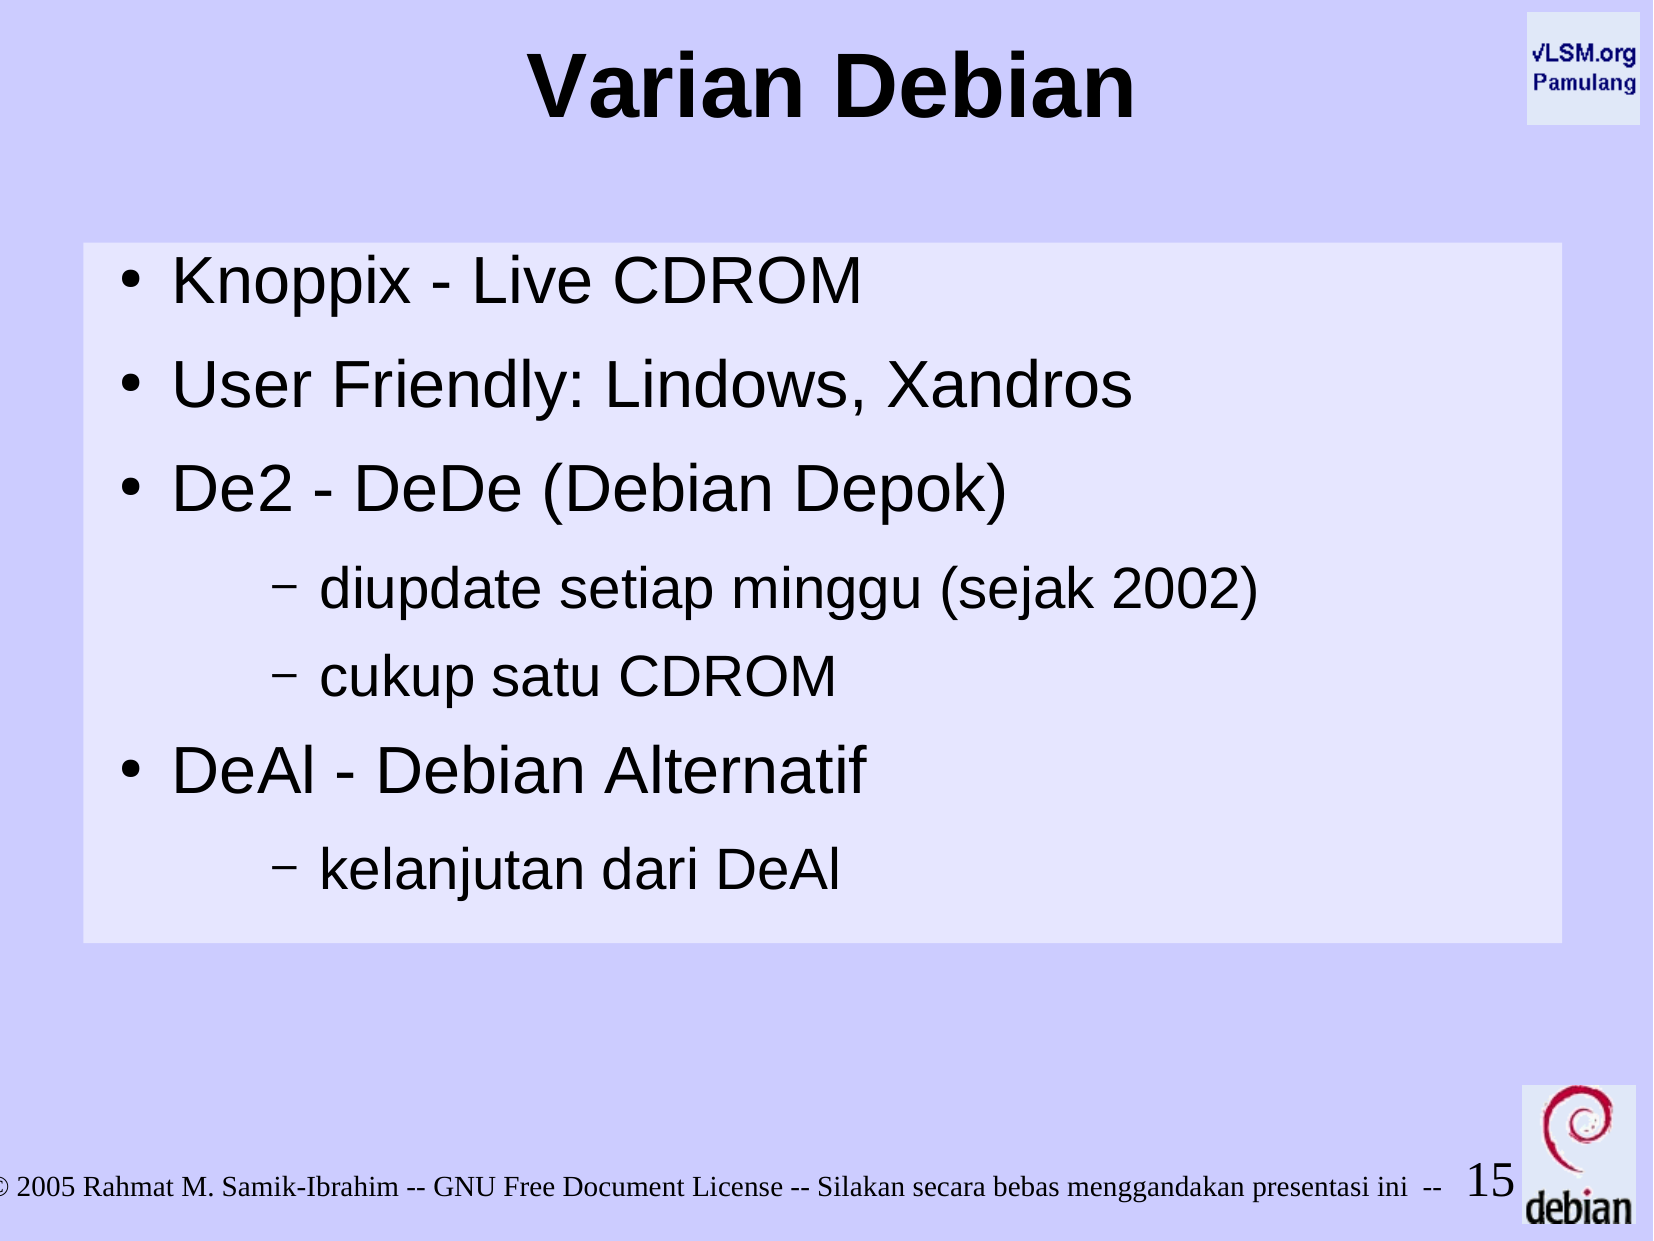

# Varian Debian
Knoppix - Live CDROM
User Friendly: Lindows, Xandros
De2 - DeDe (Debian Depok)
diupdate setiap minggu (sejak 2002)
cukup satu CDROM
DeAl - Debian Alternatif
kelanjutan dari DeAl